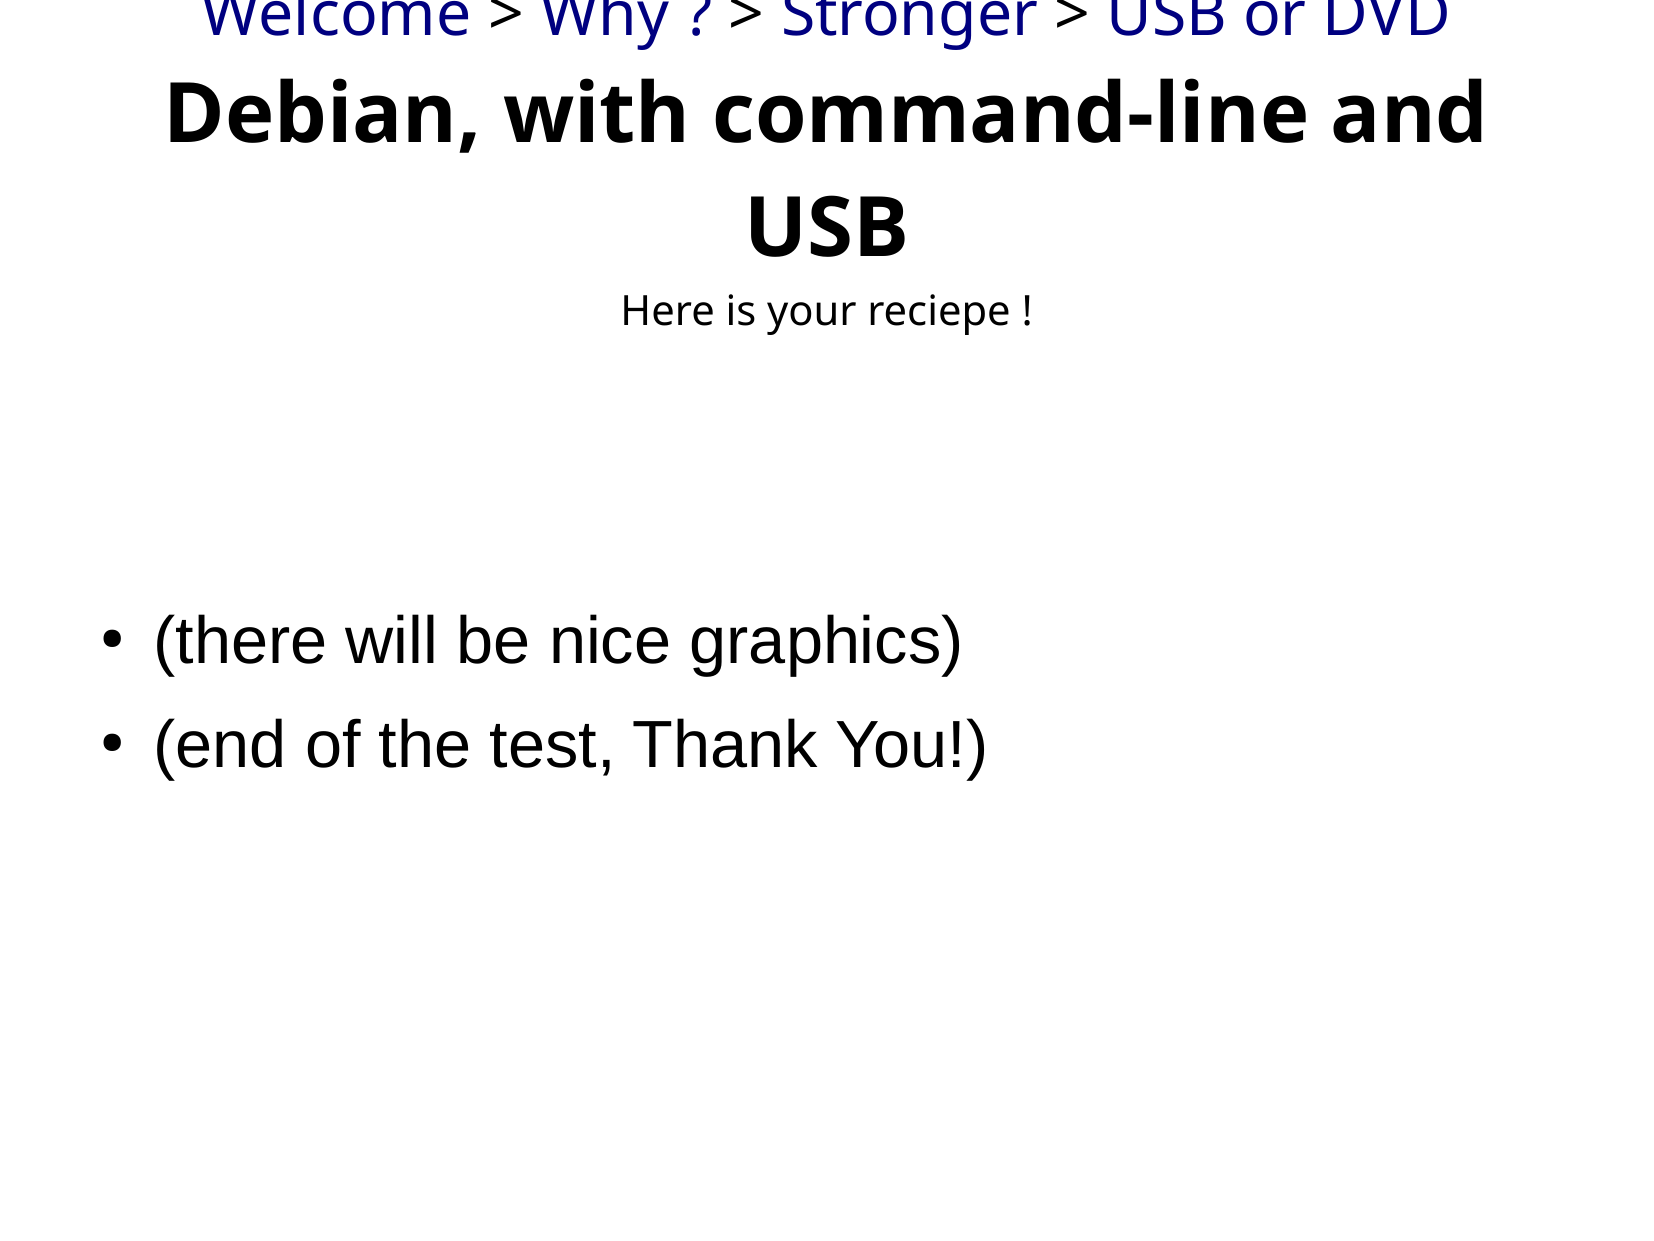

# Welcome > Why ? > Stronger > USB or DVD Debian, with command-line and USB Here is your reciepe !
(there will be nice graphics)
(end of the test, Thank You!)